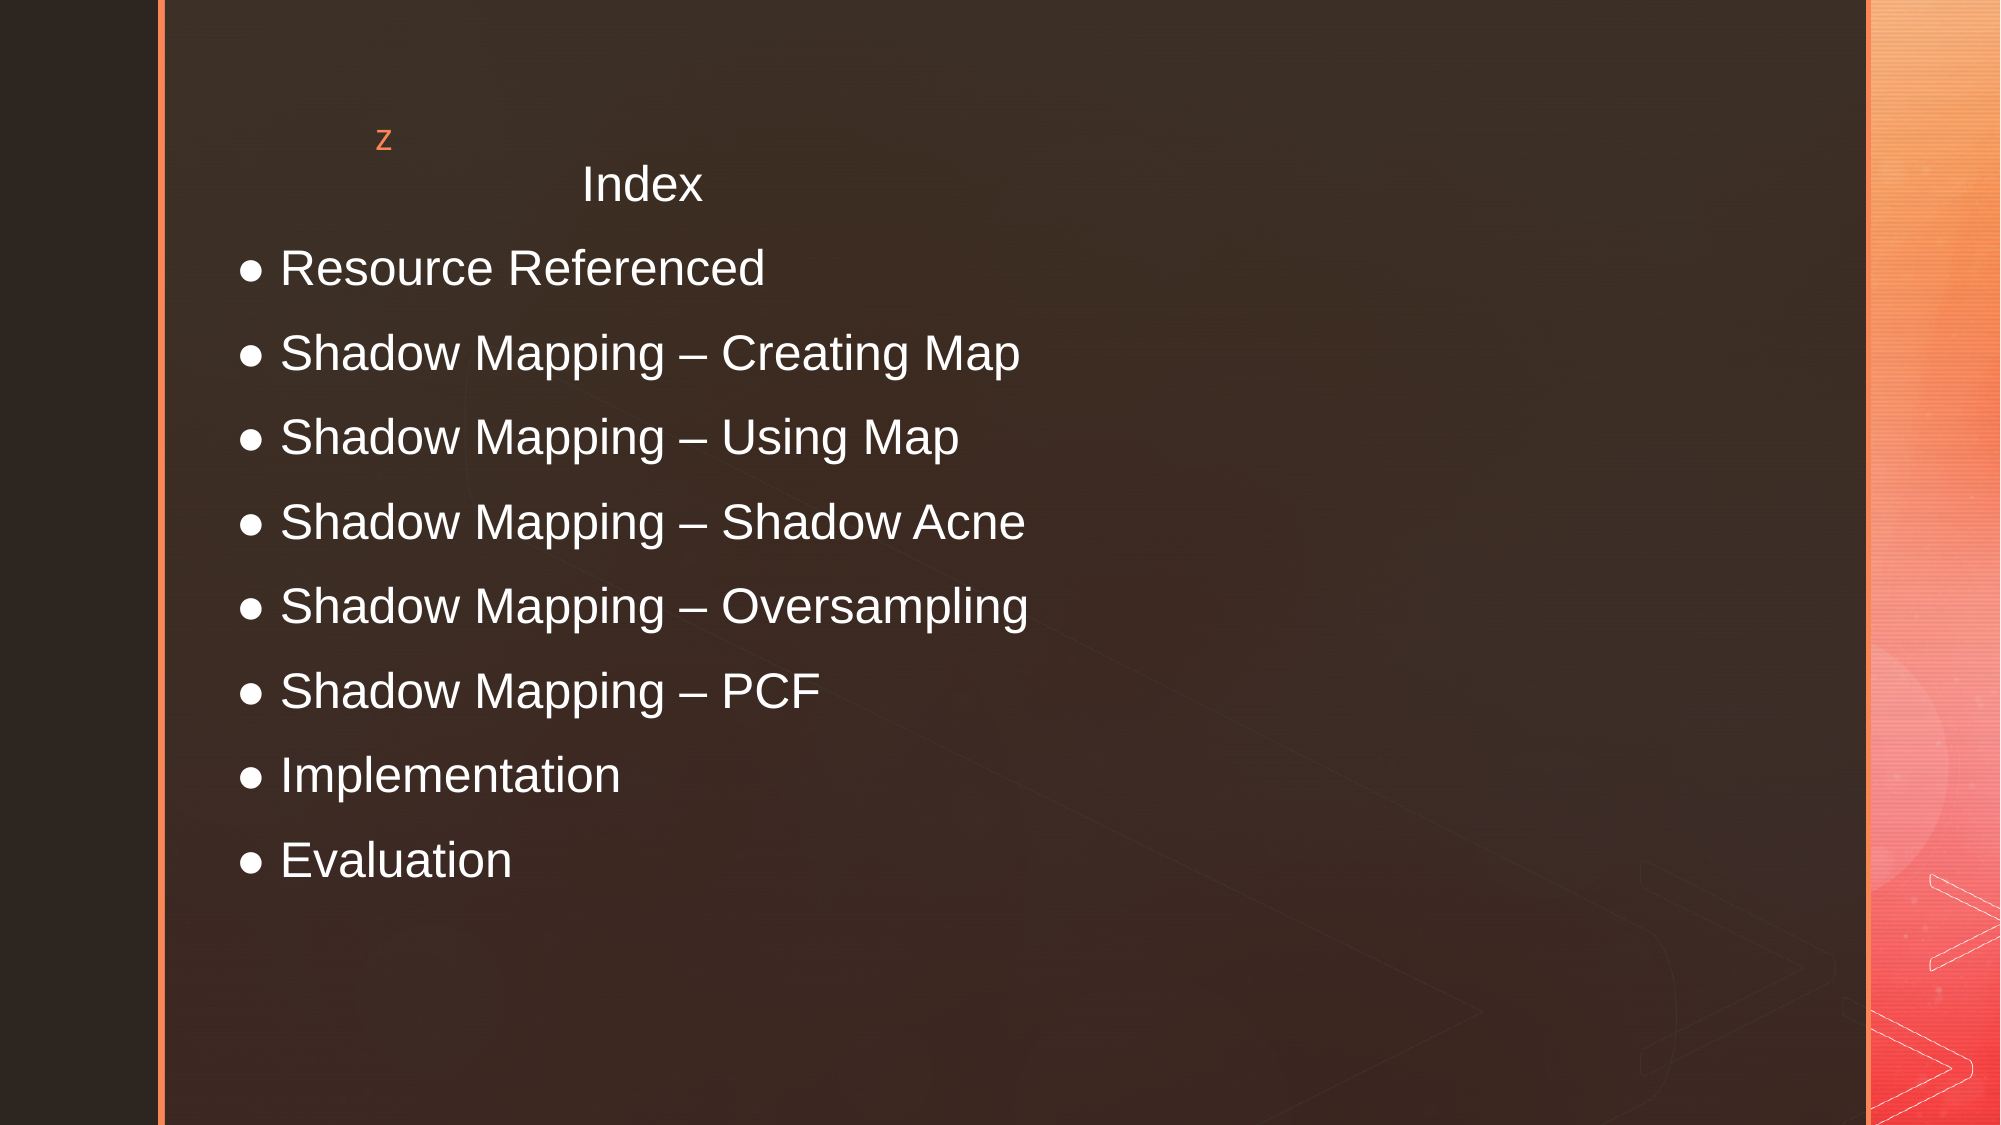

# Index
● Resource Referenced
● Shadow Mapping – Creating Map
● Shadow Mapping – Using Map
● Shadow Mapping – Shadow Acne
● Shadow Mapping – Oversampling
● Shadow Mapping – PCF
● Implementation
● Evaluation